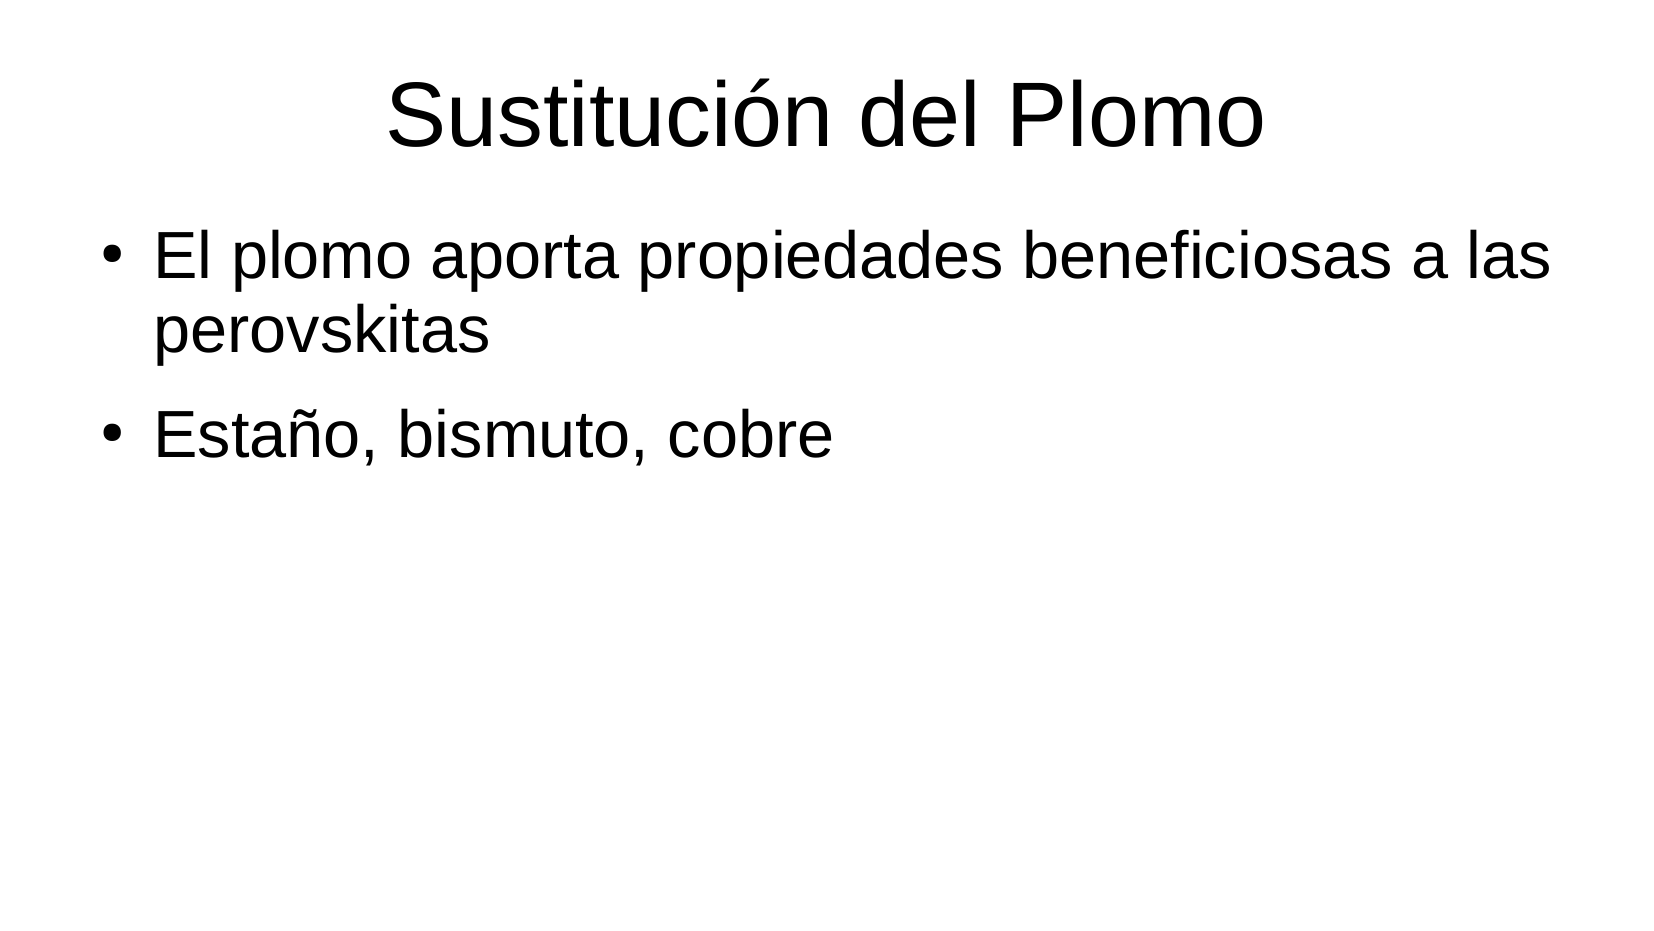

# Sustitución del Plomo
El plomo aporta propiedades beneficiosas a las perovskitas
Estaño, bismuto, cobre